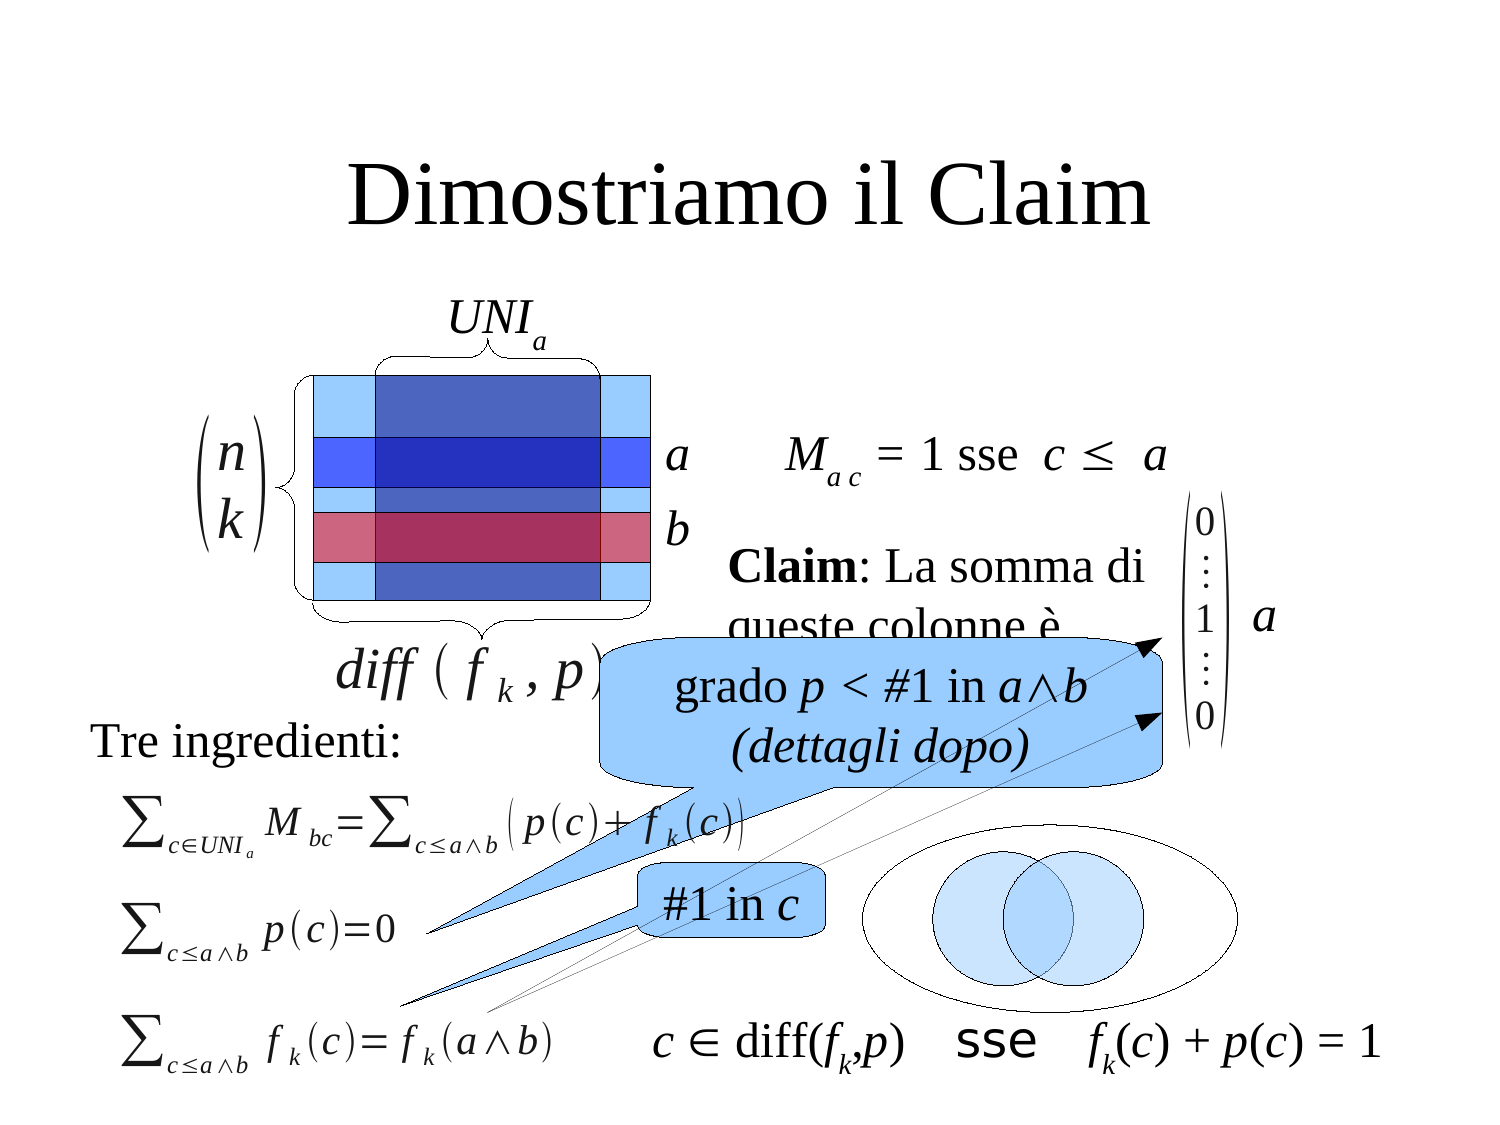

# Dimostriamo il Claim
UNIa
Ma c = 1 sse c  a
a
Claim: La somma di queste colonne è
a
b
grado p < #1 in a∧b
(dettagli dopo)
Tre ingredienti:
c ∈ diff(fk,p) sse fk(c) + p(c) = 1
#1 in c